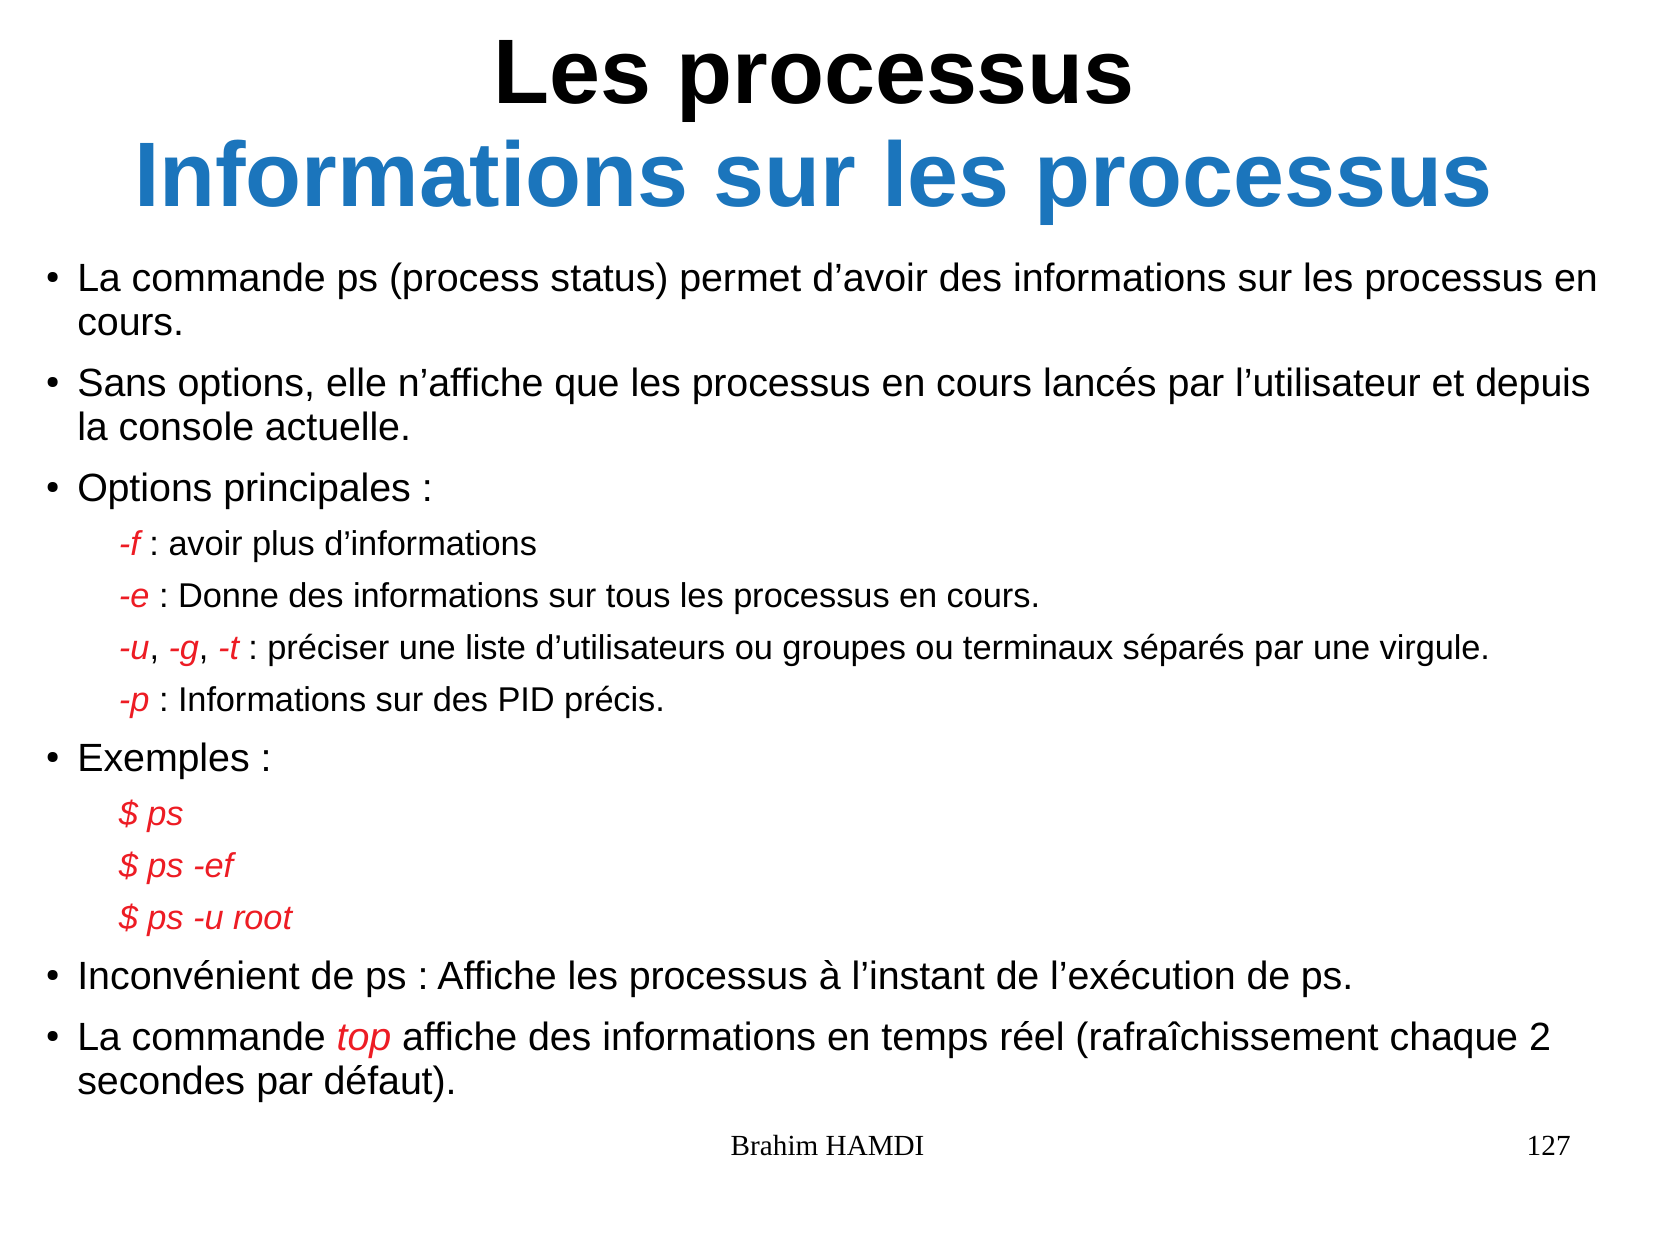

# Les processus Informations sur les processus
La commande ps (process status) permet d’avoir des informations sur les processus en cours.
Sans options, elle n’affiche que les processus en cours lancés par l’utilisateur et depuis la console actuelle.
Options principales :
-f : avoir plus d’informations
-e : Donne des informations sur tous les processus en cours.
-u, -g, -t : préciser une liste d’utilisateurs ou groupes ou terminaux séparés par une virgule.
-p : Informations sur des PID précis.
Exemples :
$ ps
$ ps -ef
$ ps -u root
Inconvénient de ps : Affiche les processus à l’instant de l’exécution de ps.
La commande top affiche des informations en temps réel (rafraîchissement chaque 2 secondes par défaut).
Brahim HAMDI
127